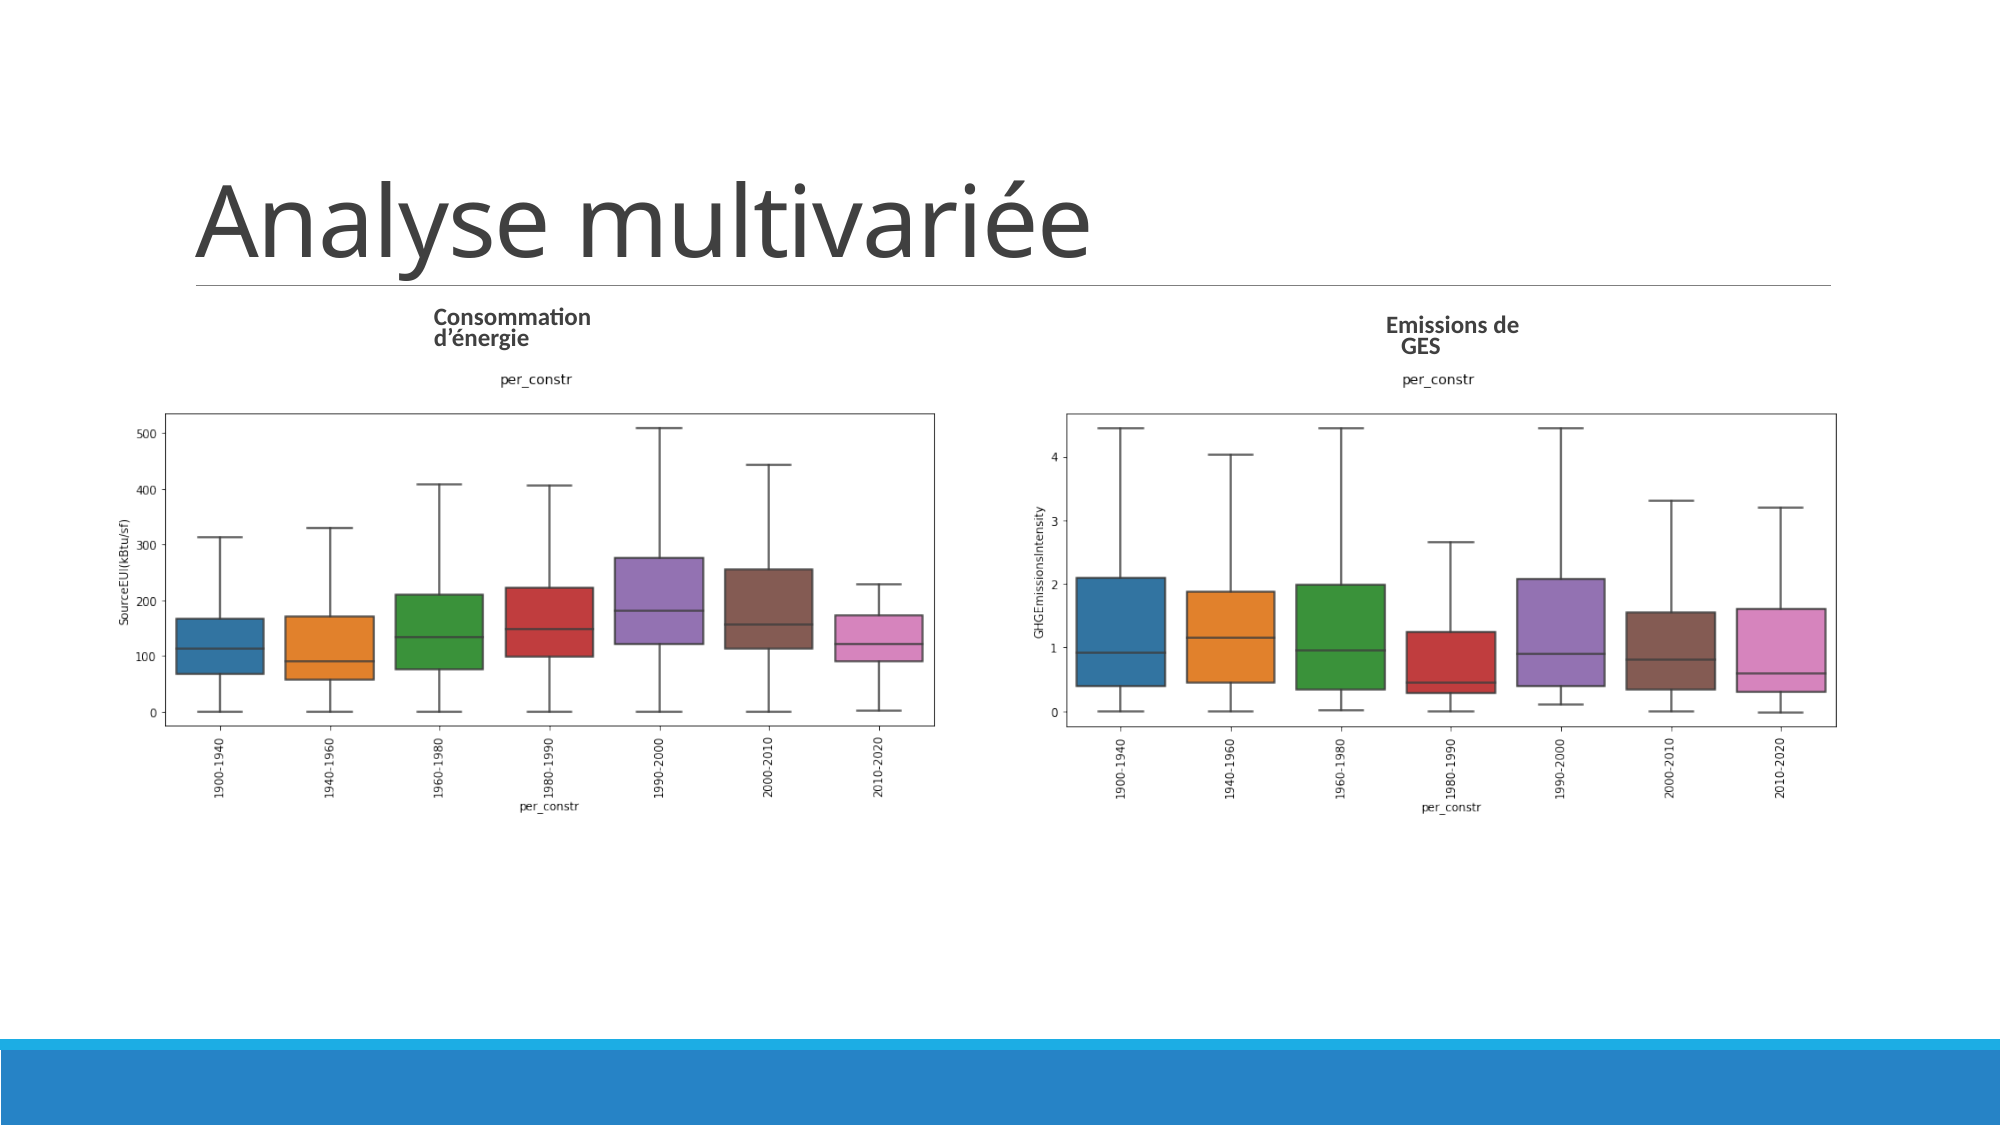

# Analyse multivariée
Consommation d’énergie
Emissions de GES